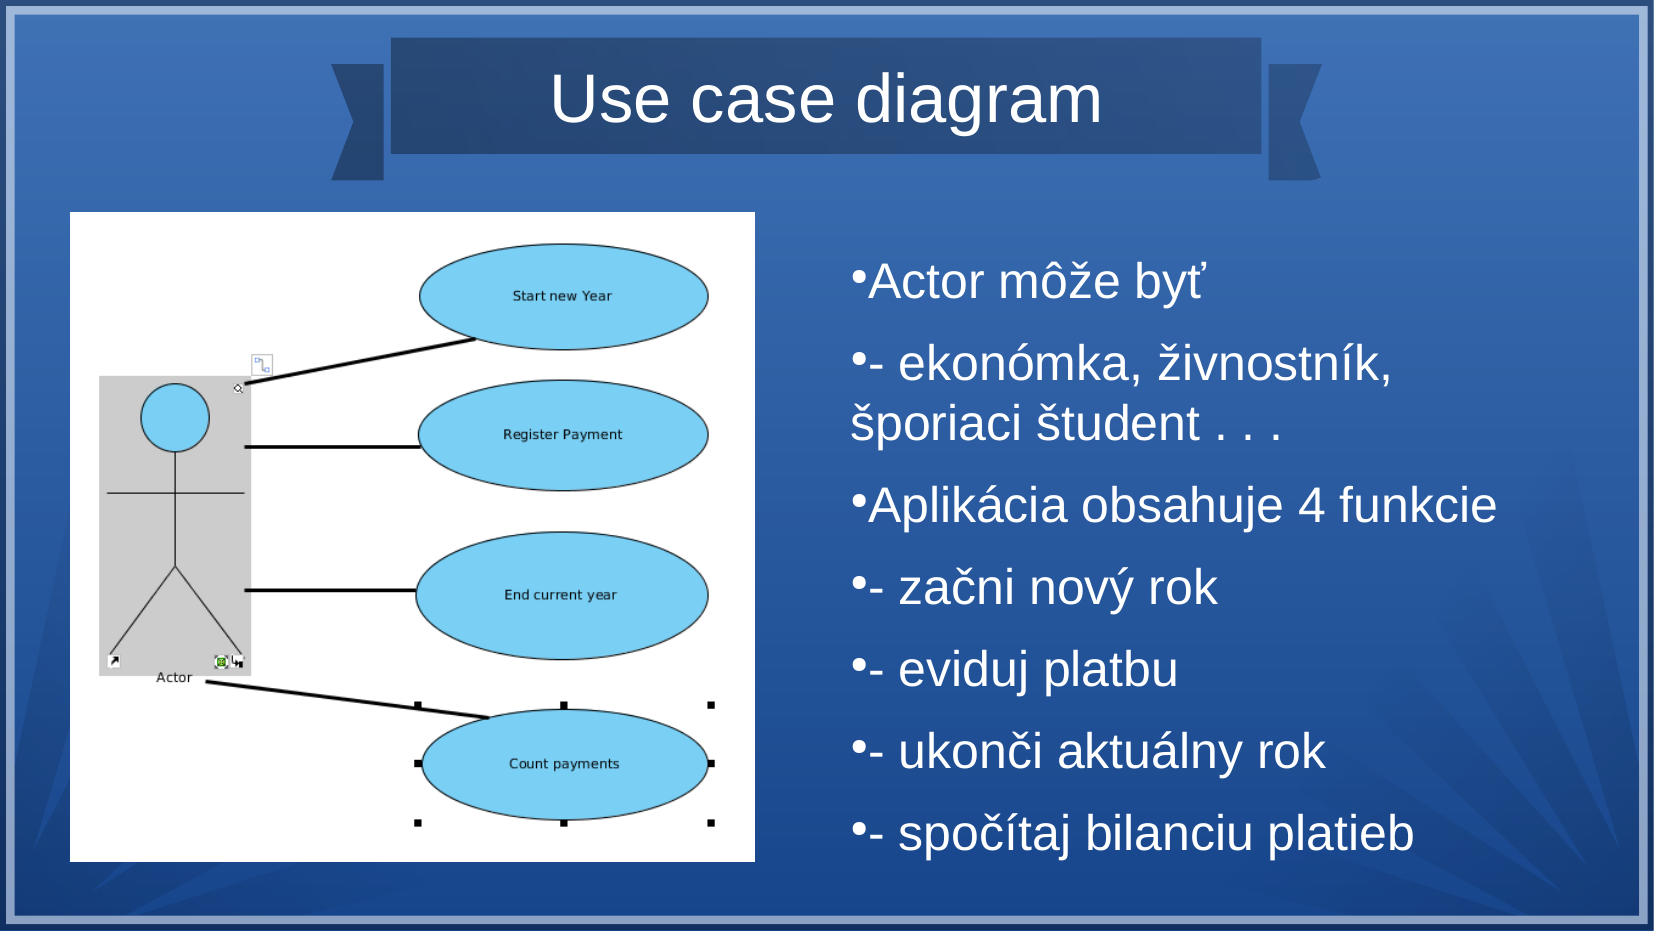

# Use case diagram
Actor môže byť
- ekonómka, živnostník, šporiaci študent . . .
Aplikácia obsahuje 4 funkcie
- začni nový rok
- eviduj platbu
- ukonči aktuálny rok
- spočítaj bilanciu platieb